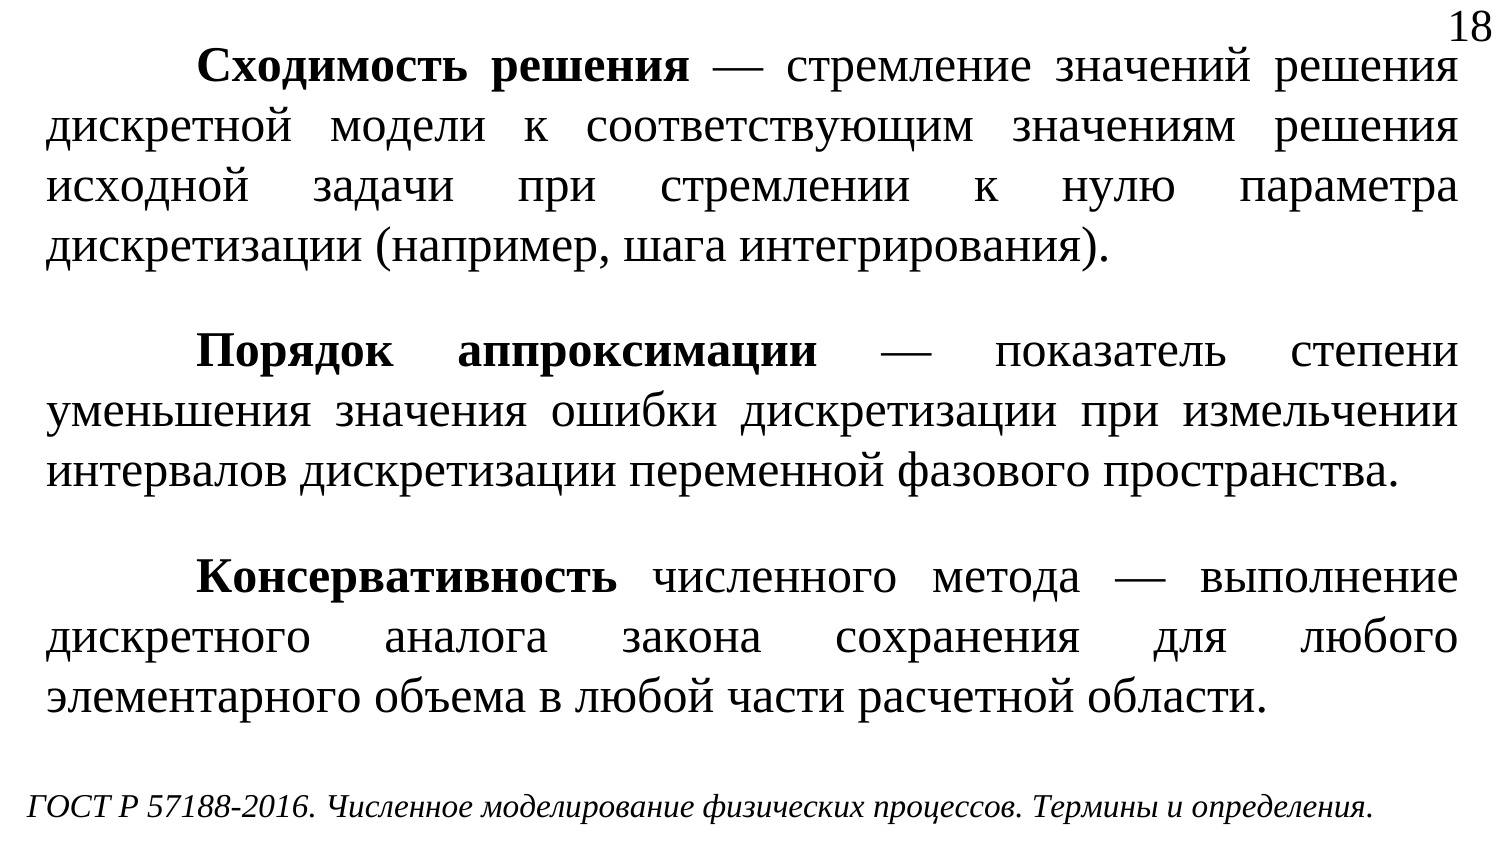

Сходимость решения — стремление значений решения дискретной модели к соответствующим значениям решения исходной за­дачи при стремлении к нулю параметра дискретизации (например, шага интегрирования).
	Порядок аппроксимации — показатель степени уменьшения значения ошибки дискретизации при измельчении интервалов дискретизации переменной фазового пространства.
	Консервативность численного метода — выполнение дискретного аналога закона сохранения для любого элементарного объема в любой части расчетной области.
ГОСТ Р 57188-2016. Численное моделирование физических процессов. Термины и определения.